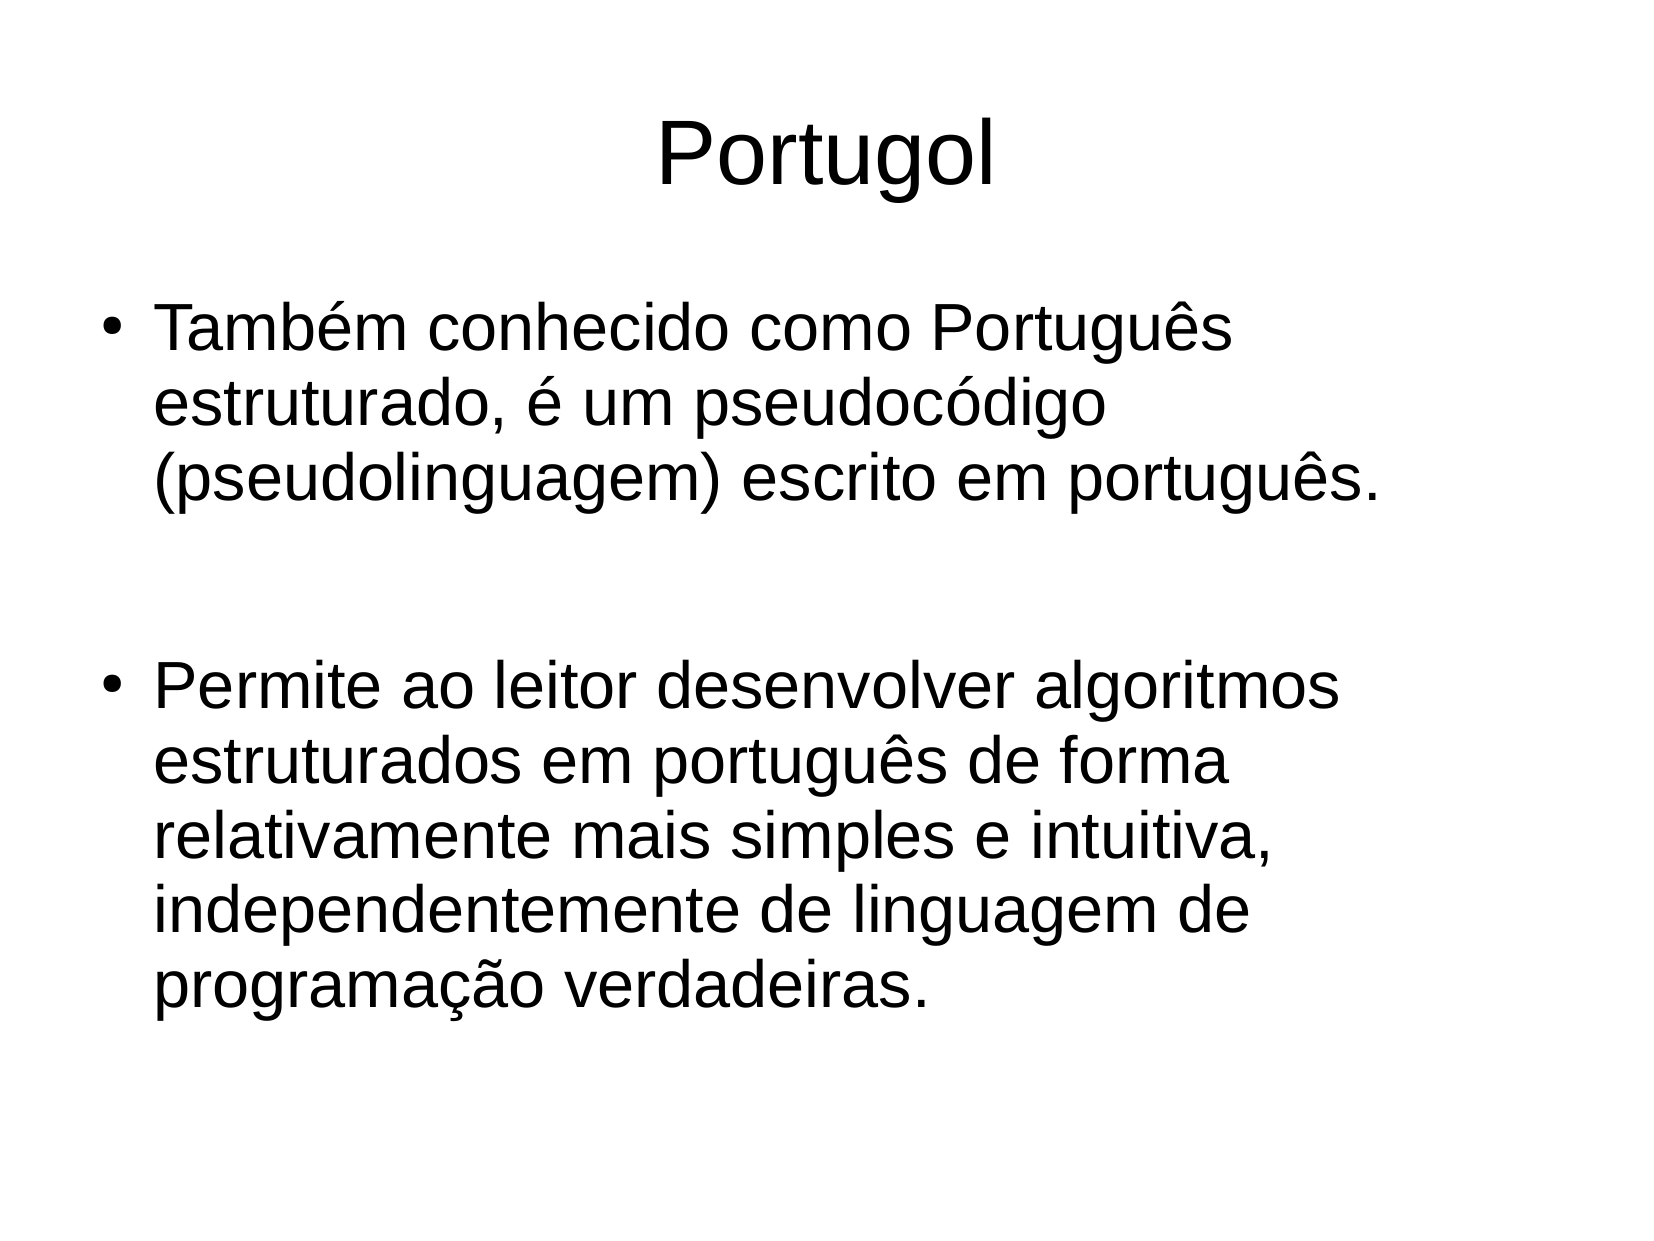

# Portugol
Também conhecido como Português estruturado, é um pseudocódigo (pseudolinguagem) escrito em português.
Permite ao leitor desenvolver algoritmos estruturados em português de forma relativamente mais simples e intuitiva, independentemente de linguagem de programação verdadeiras.